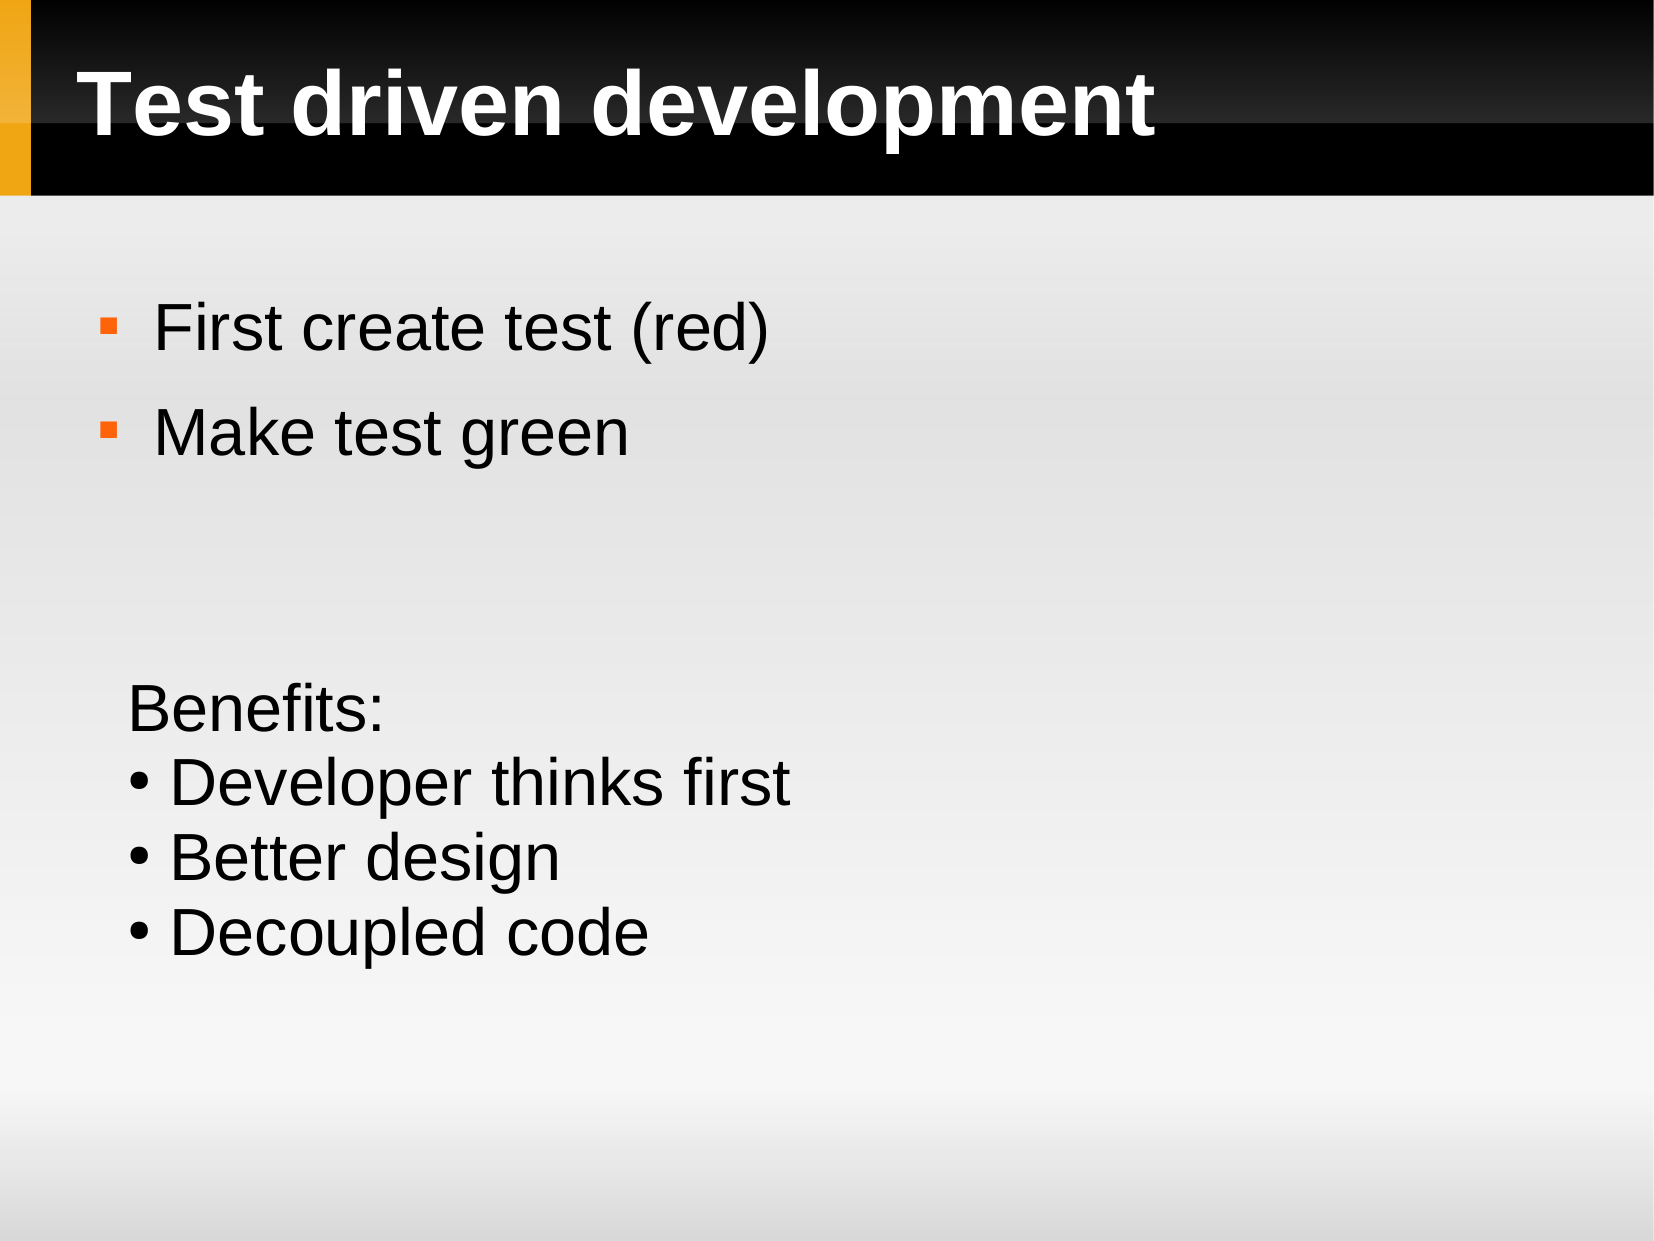

# Test driven development
First create test (red)
Make test green
Benefits:
 Developer thinks first
 Better design
 Decoupled code